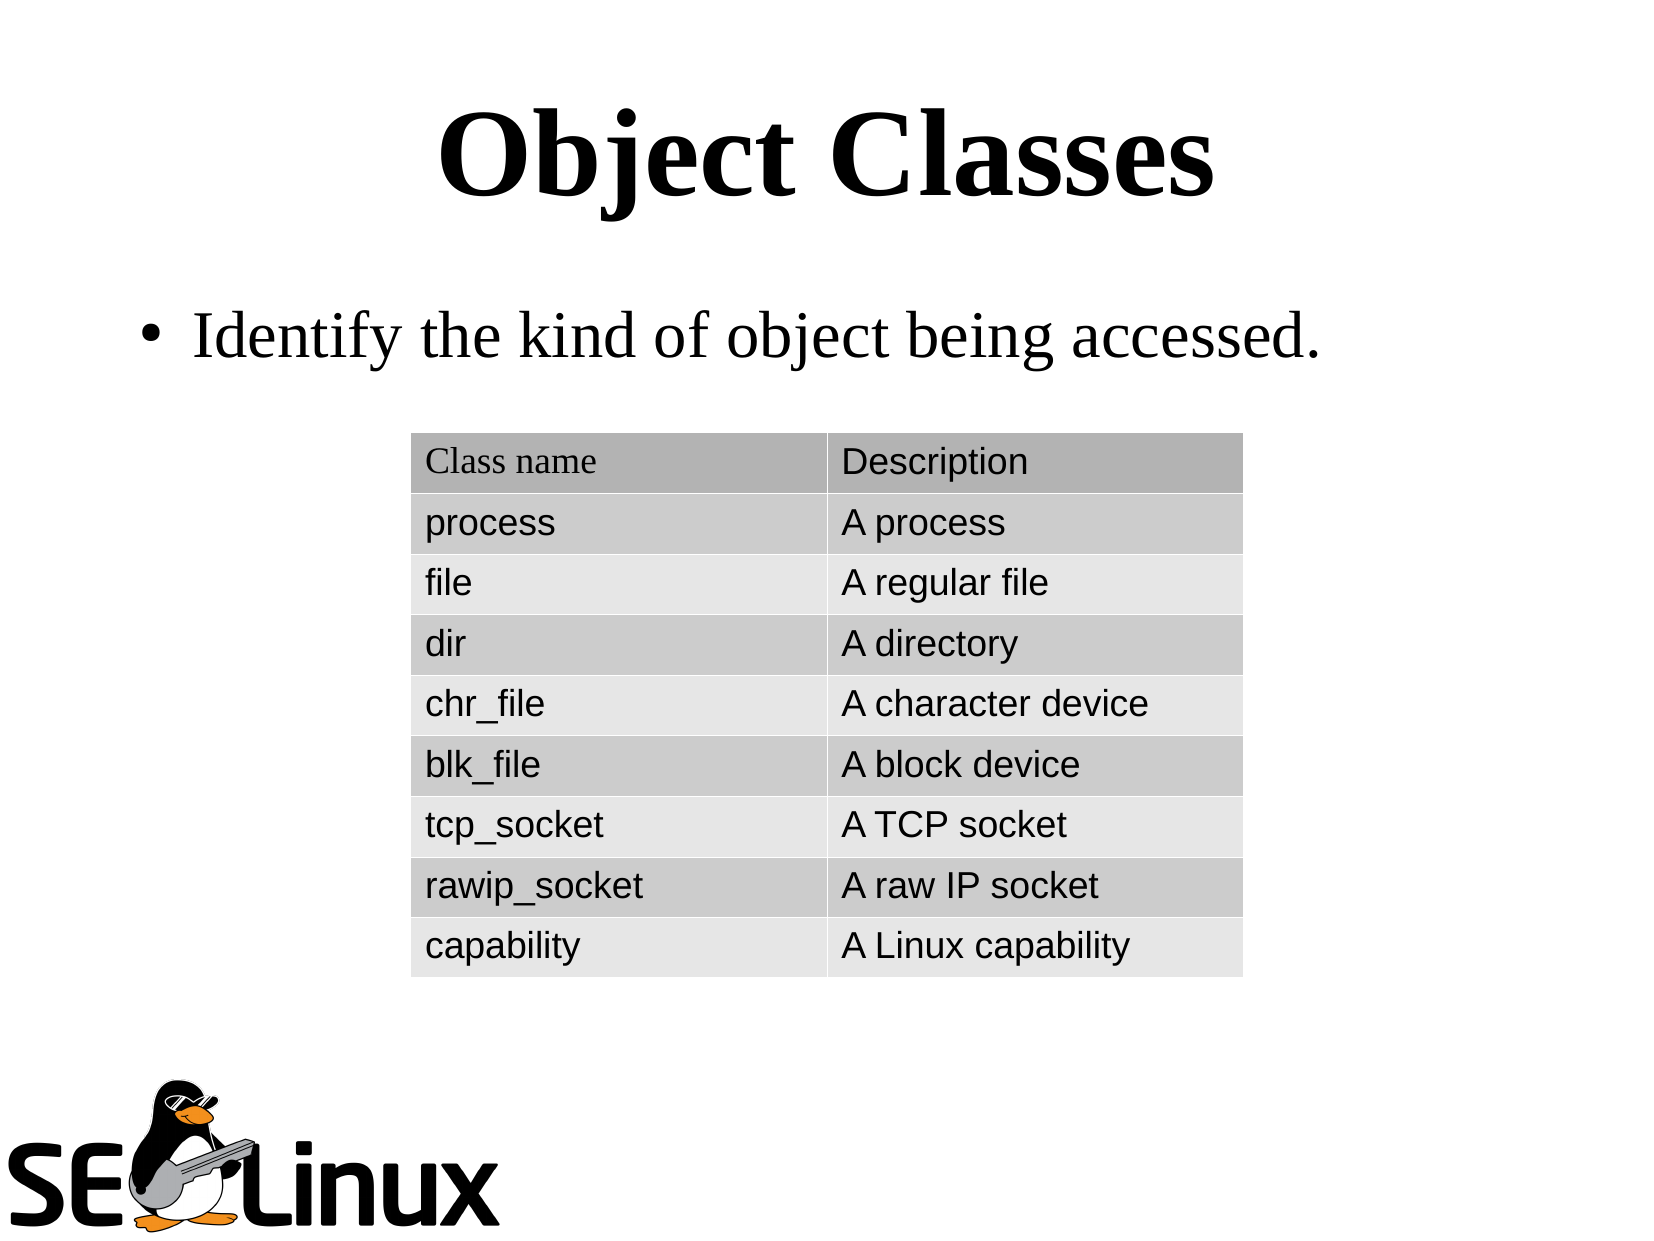

# Object Classes
Identify the kind of object being accessed.
| Class name | Description |
| --- | --- |
| process | A process |
| file | A regular file |
| dir | A directory |
| chr\_file | A character device |
| blk\_file | A block device |
| tcp\_socket | A TCP socket |
| rawip\_socket | A raw IP socket |
| capability | A Linux capability |